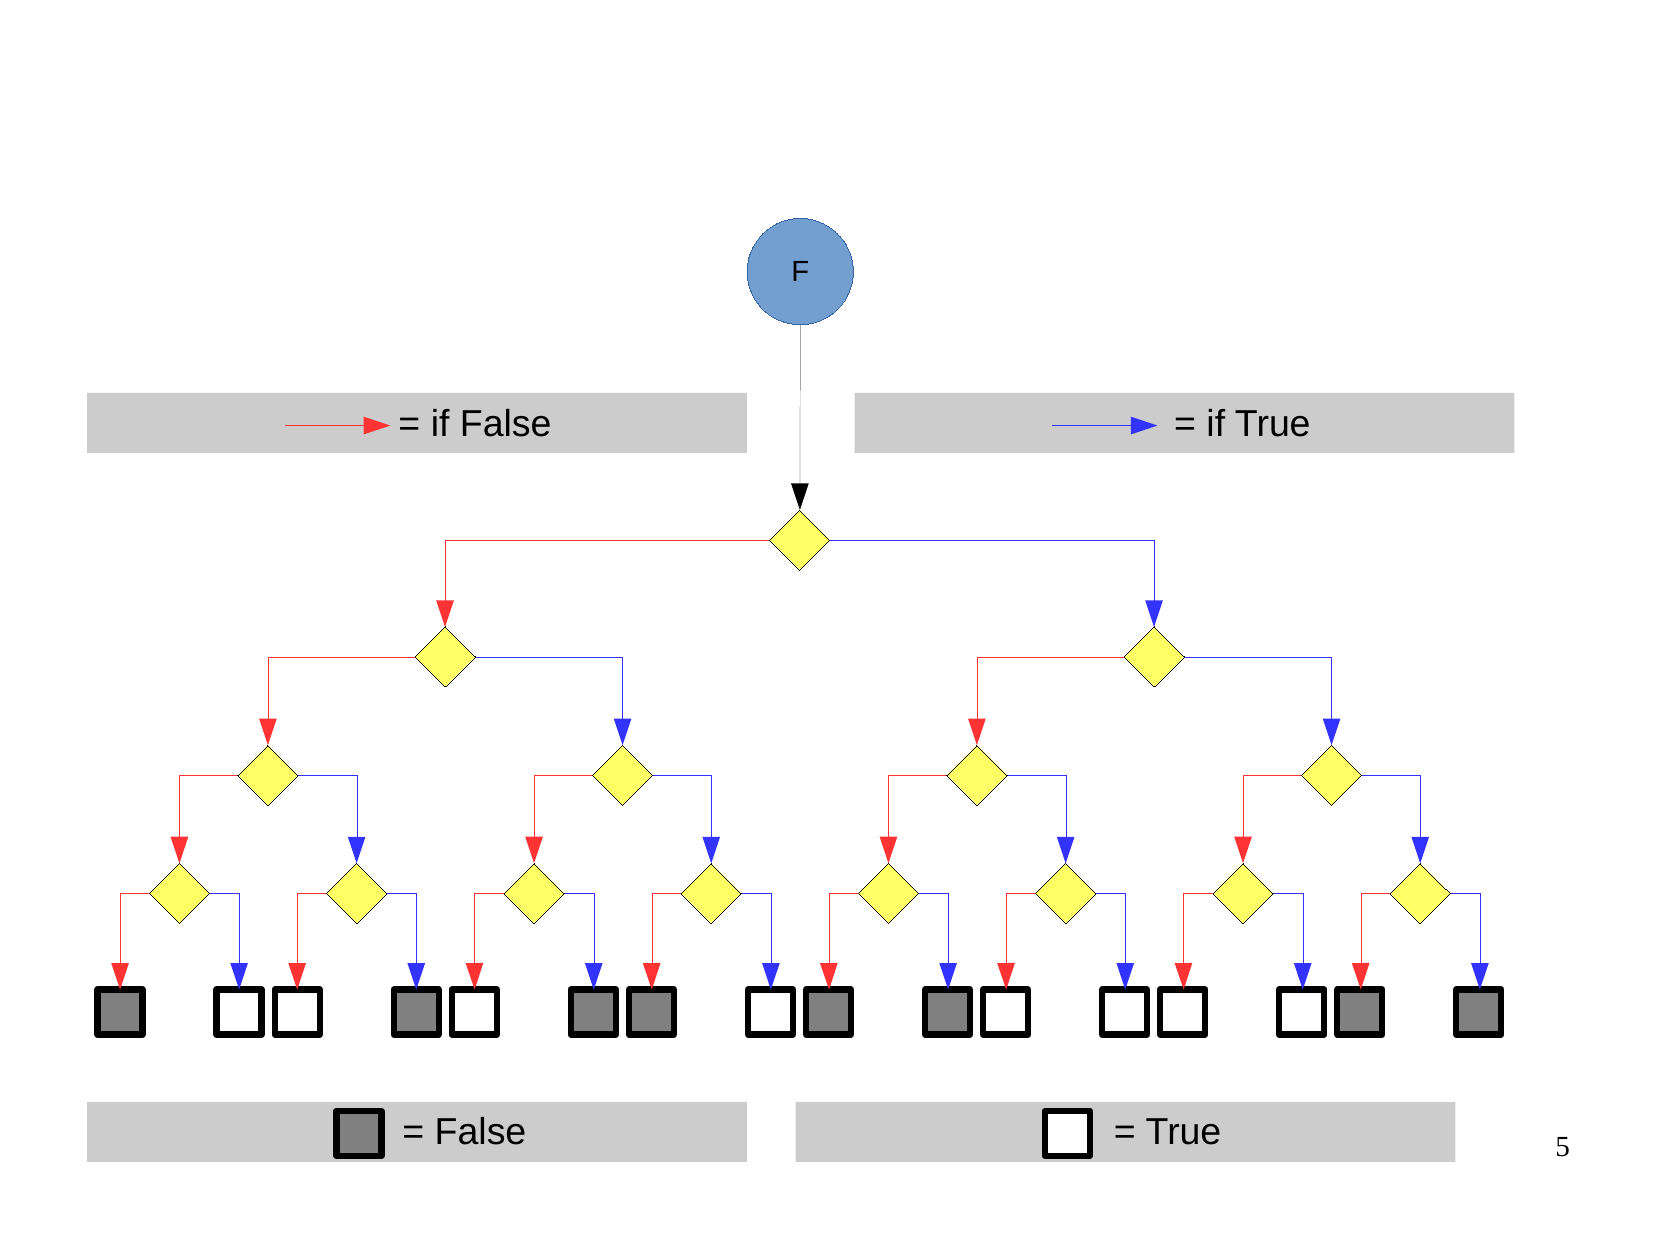

F
 = if False
 = if True
 = False
 = True
5